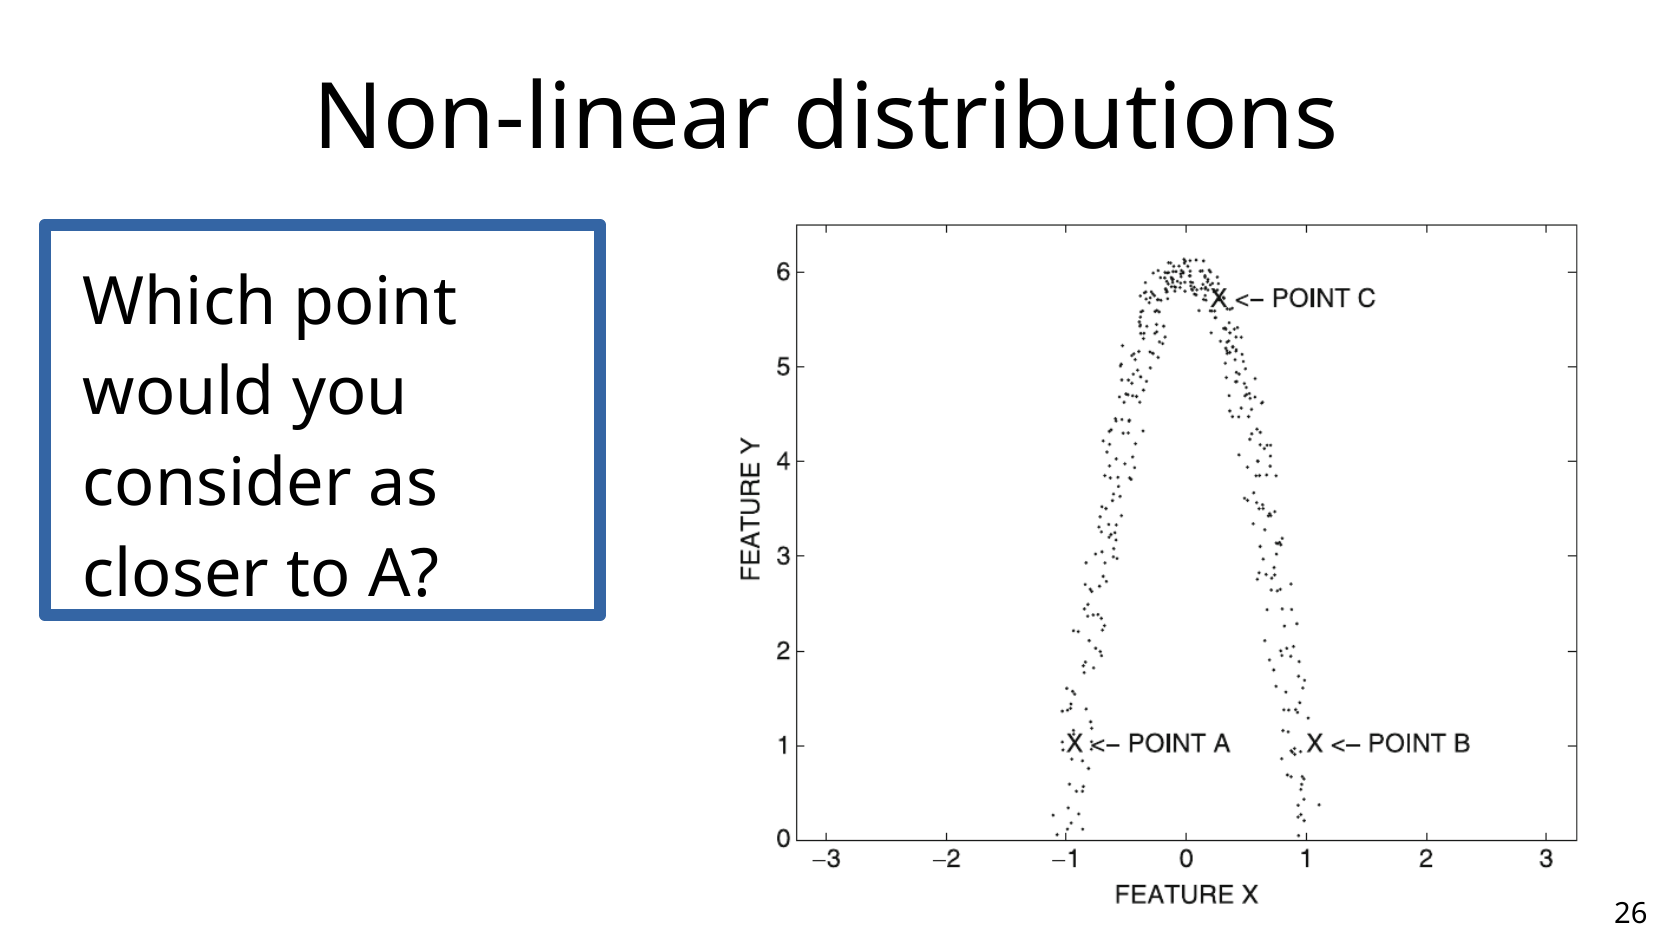

# Non-linear distributions
Which point would you consider as closer to A?
26